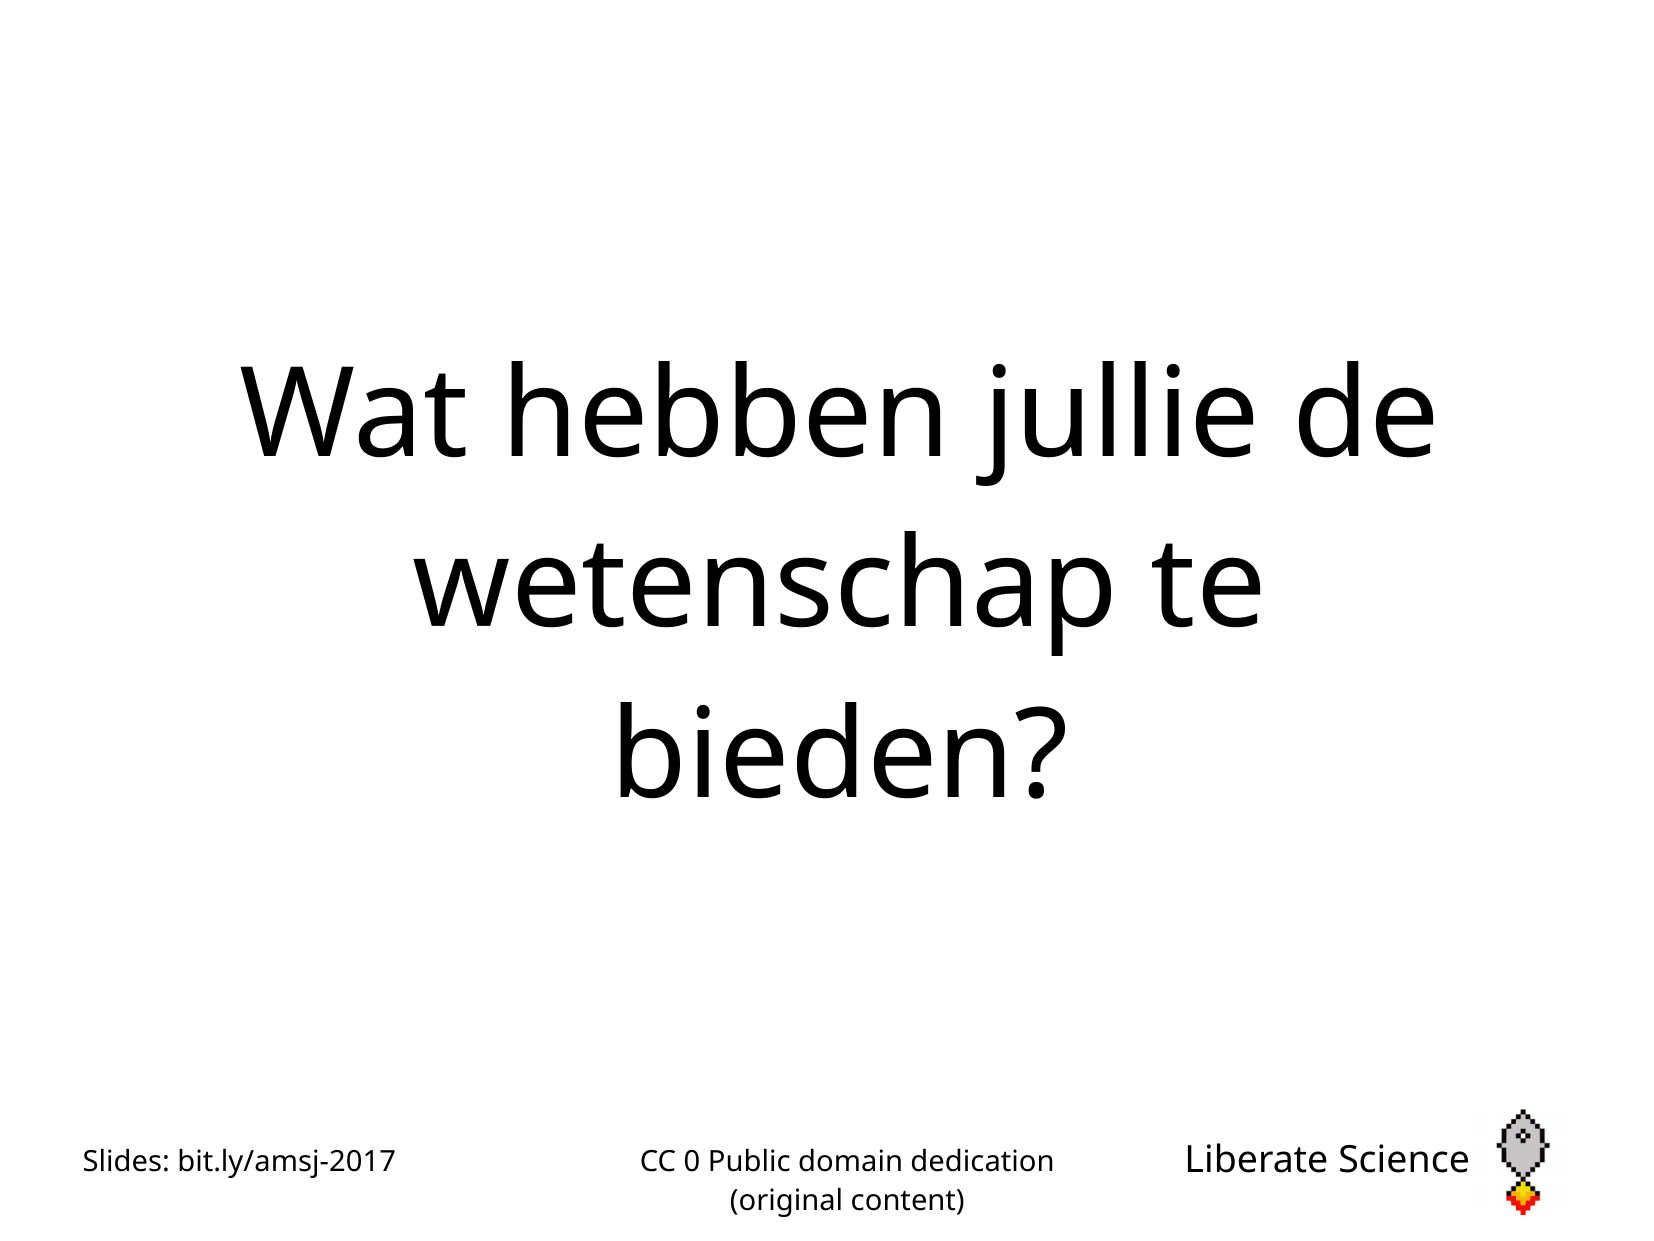

Wat hebben jullie de wetenschap te bieden?